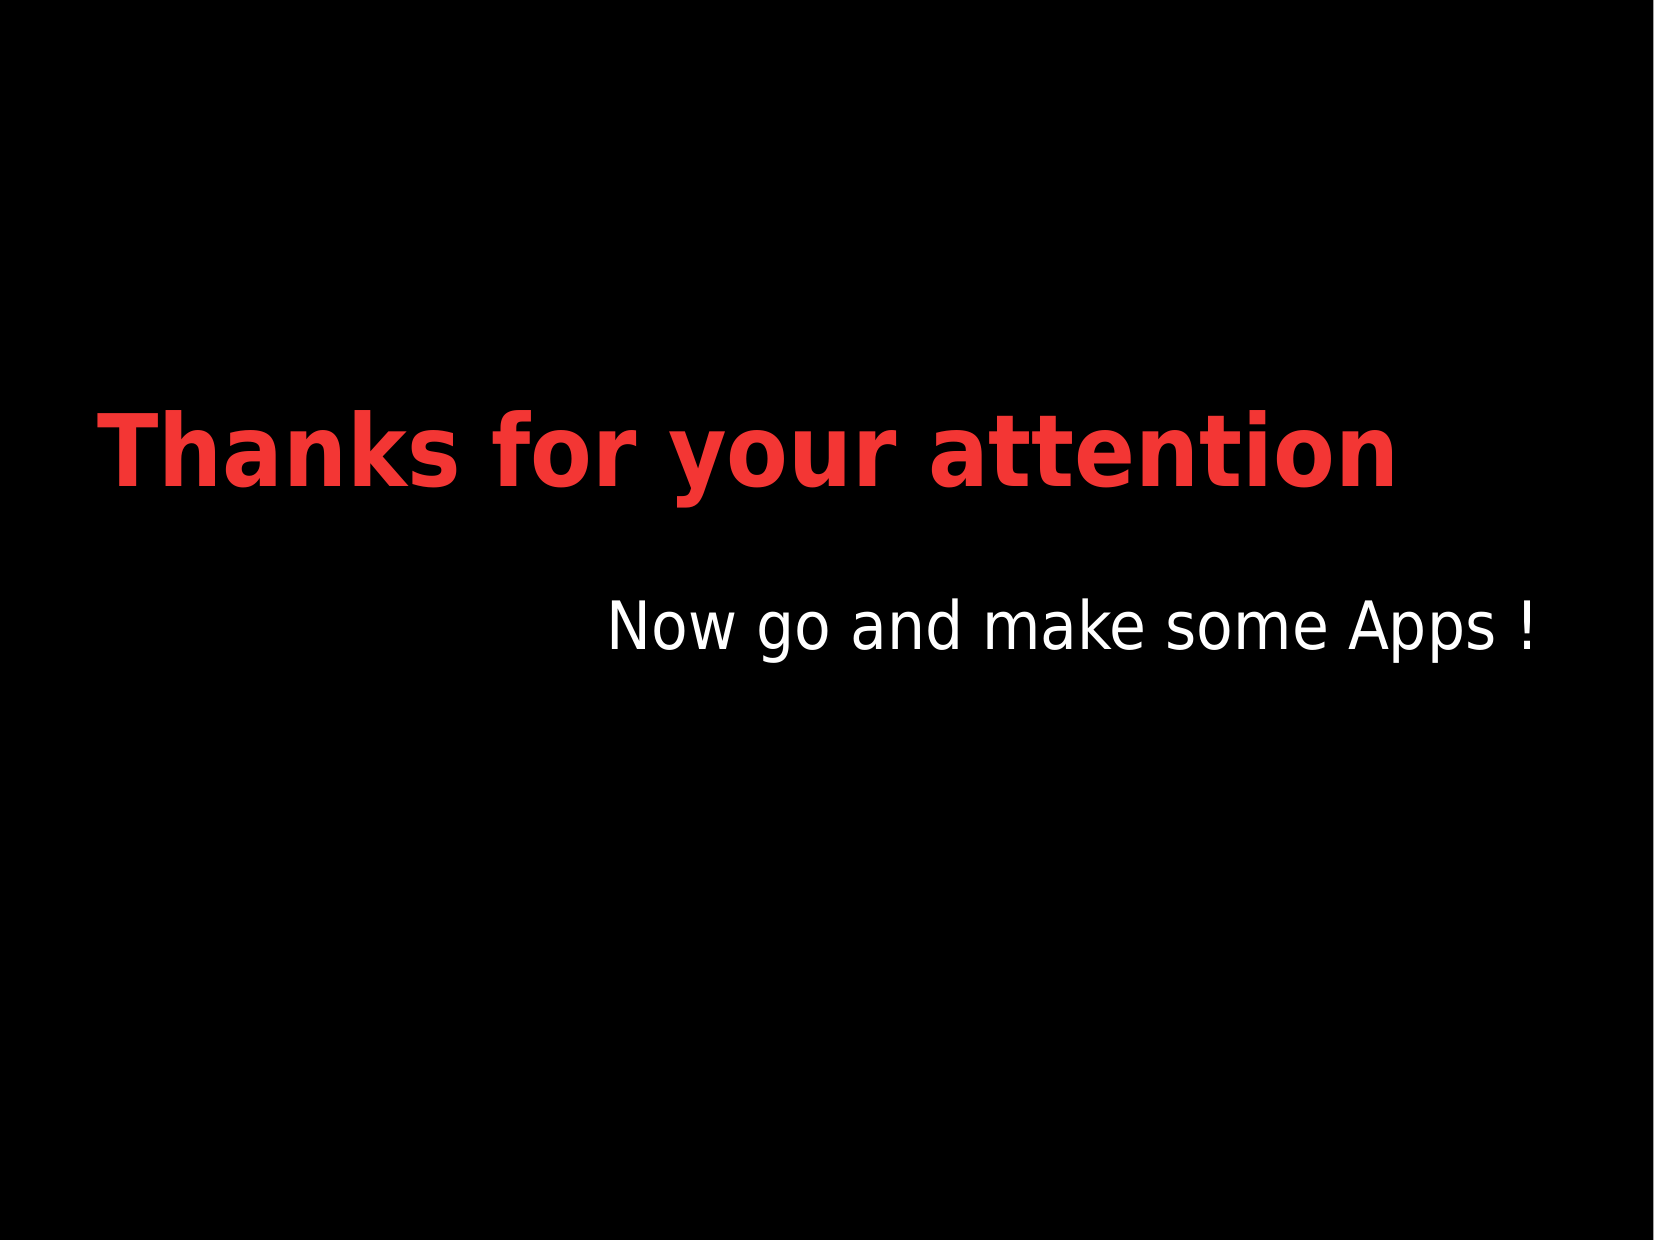

# Thanks for your attention
 Now go and make some Apps !